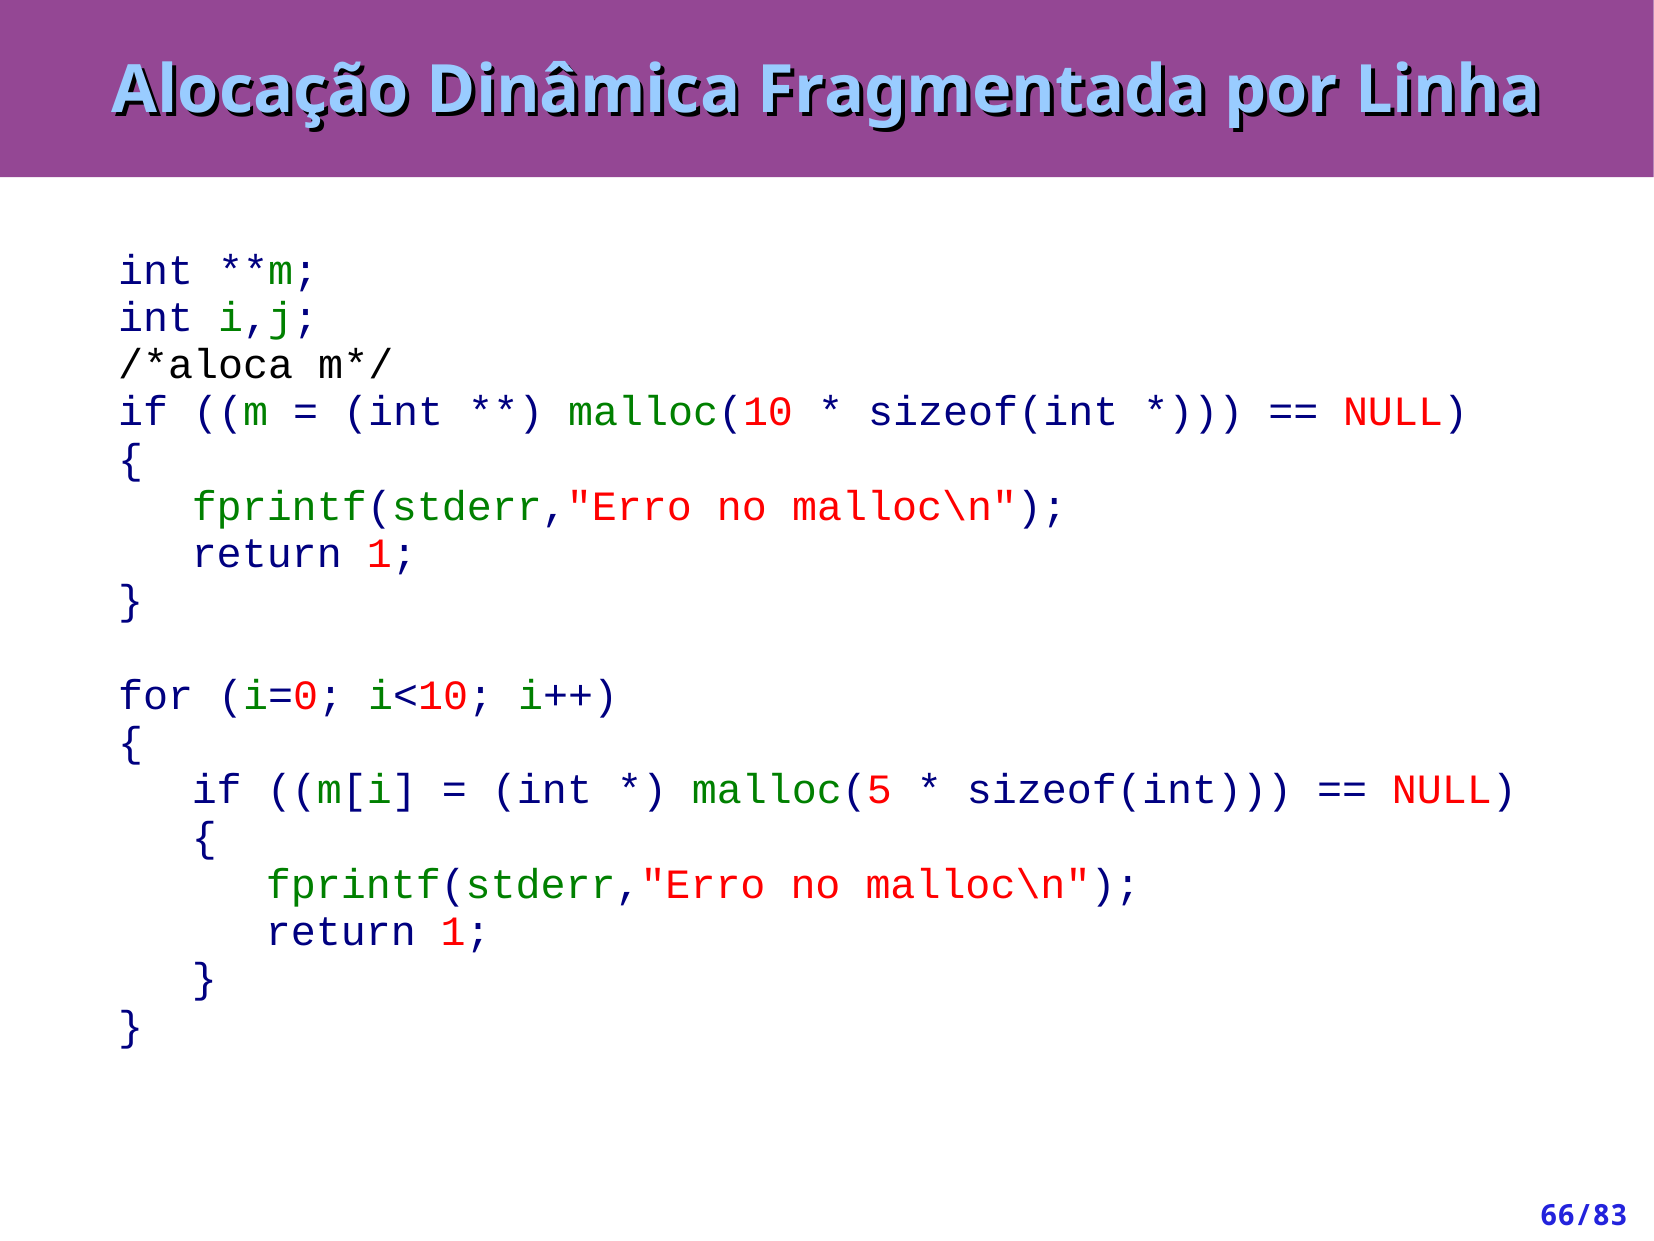

# Alocação Dinâmica Fragmentada por Linha
	int **m;
	int i,j;
	/*aloca m*/
	if ((m = (int **) malloc(10 * sizeof(int *))) == NULL)
	{
		fprintf(stderr,"Erro no malloc\n");
		return 1;
	}
	for (i=0; i<10; i++)
	{
		if ((m[i] = (int *) malloc(5 * sizeof(int))) == NULL)
		{
			fprintf(stderr,"Erro no malloc\n");
			return 1;
		}
	}
66